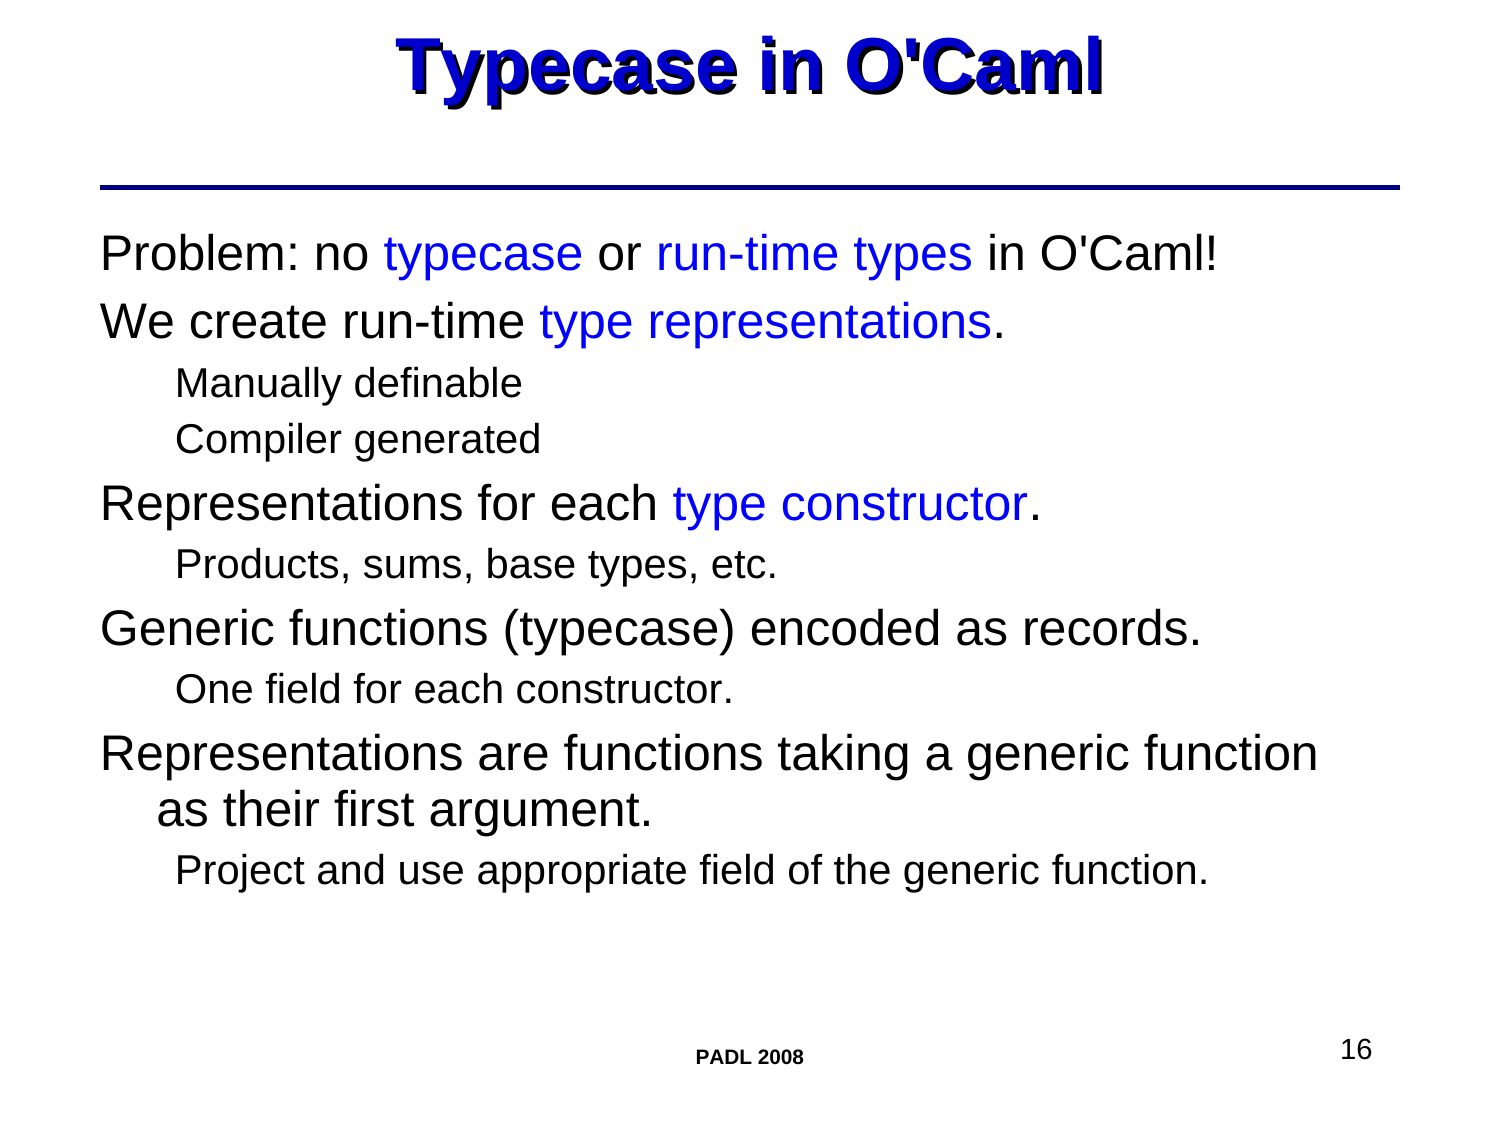

# Typecase in O'Caml
Problem: no typecase or run-time types in O'Caml!
We create run-time type representations.
Manually definable
Compiler generated
Representations for each type constructor.
Products, sums, base types, etc.
Generic functions (typecase) encoded as records.
One field for each constructor.
Representations are functions taking a generic function as their first argument.
Project and use appropriate field of the generic function.
16